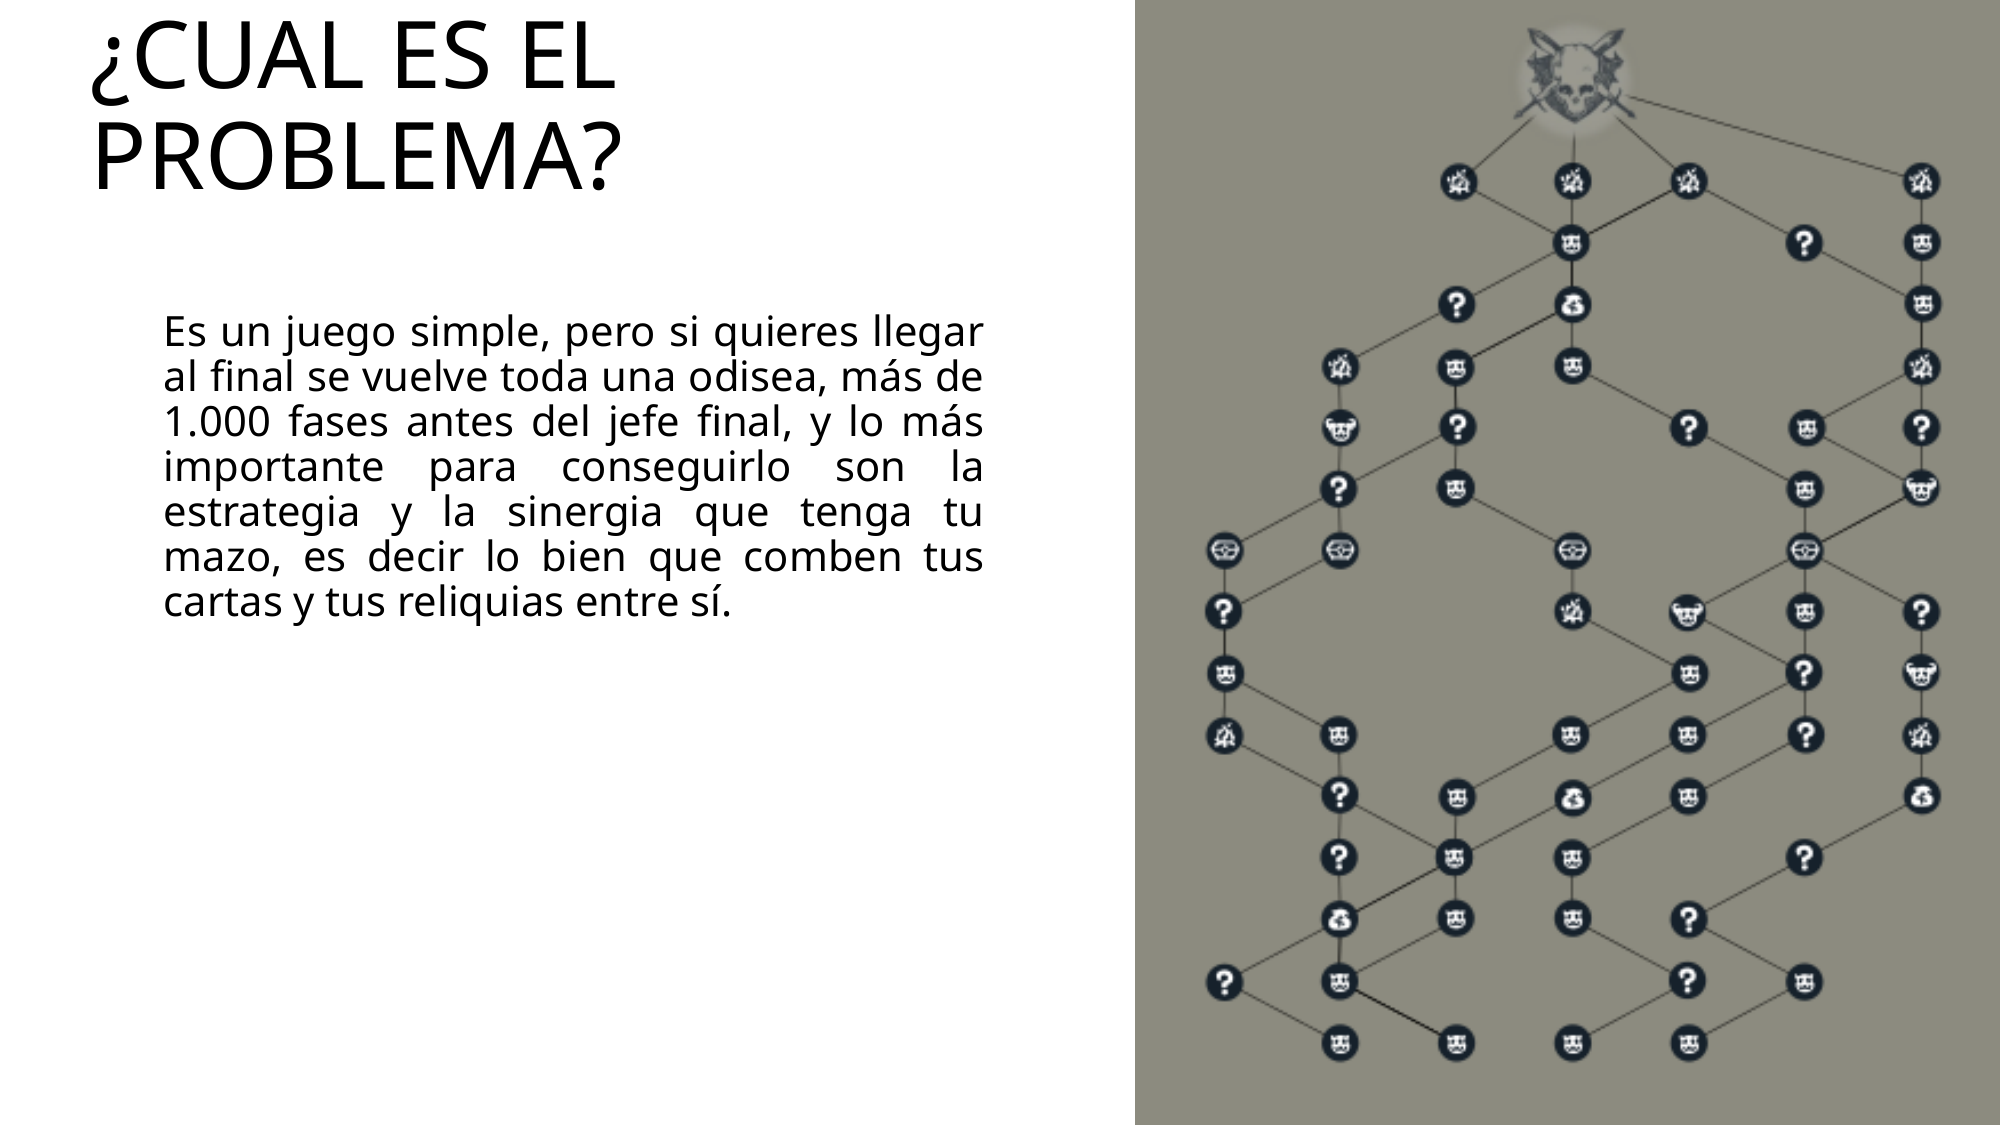

# ¿cual es el problema?
Es un juego simple, pero si quieres llegar al final se vuelve toda una odisea, más de 1.000 fases antes del jefe final, y lo más importante para conseguirlo son la estrategia y la sinergia que tenga tu mazo, es decir lo bien que comben tus cartas y tus reliquias entre sí.